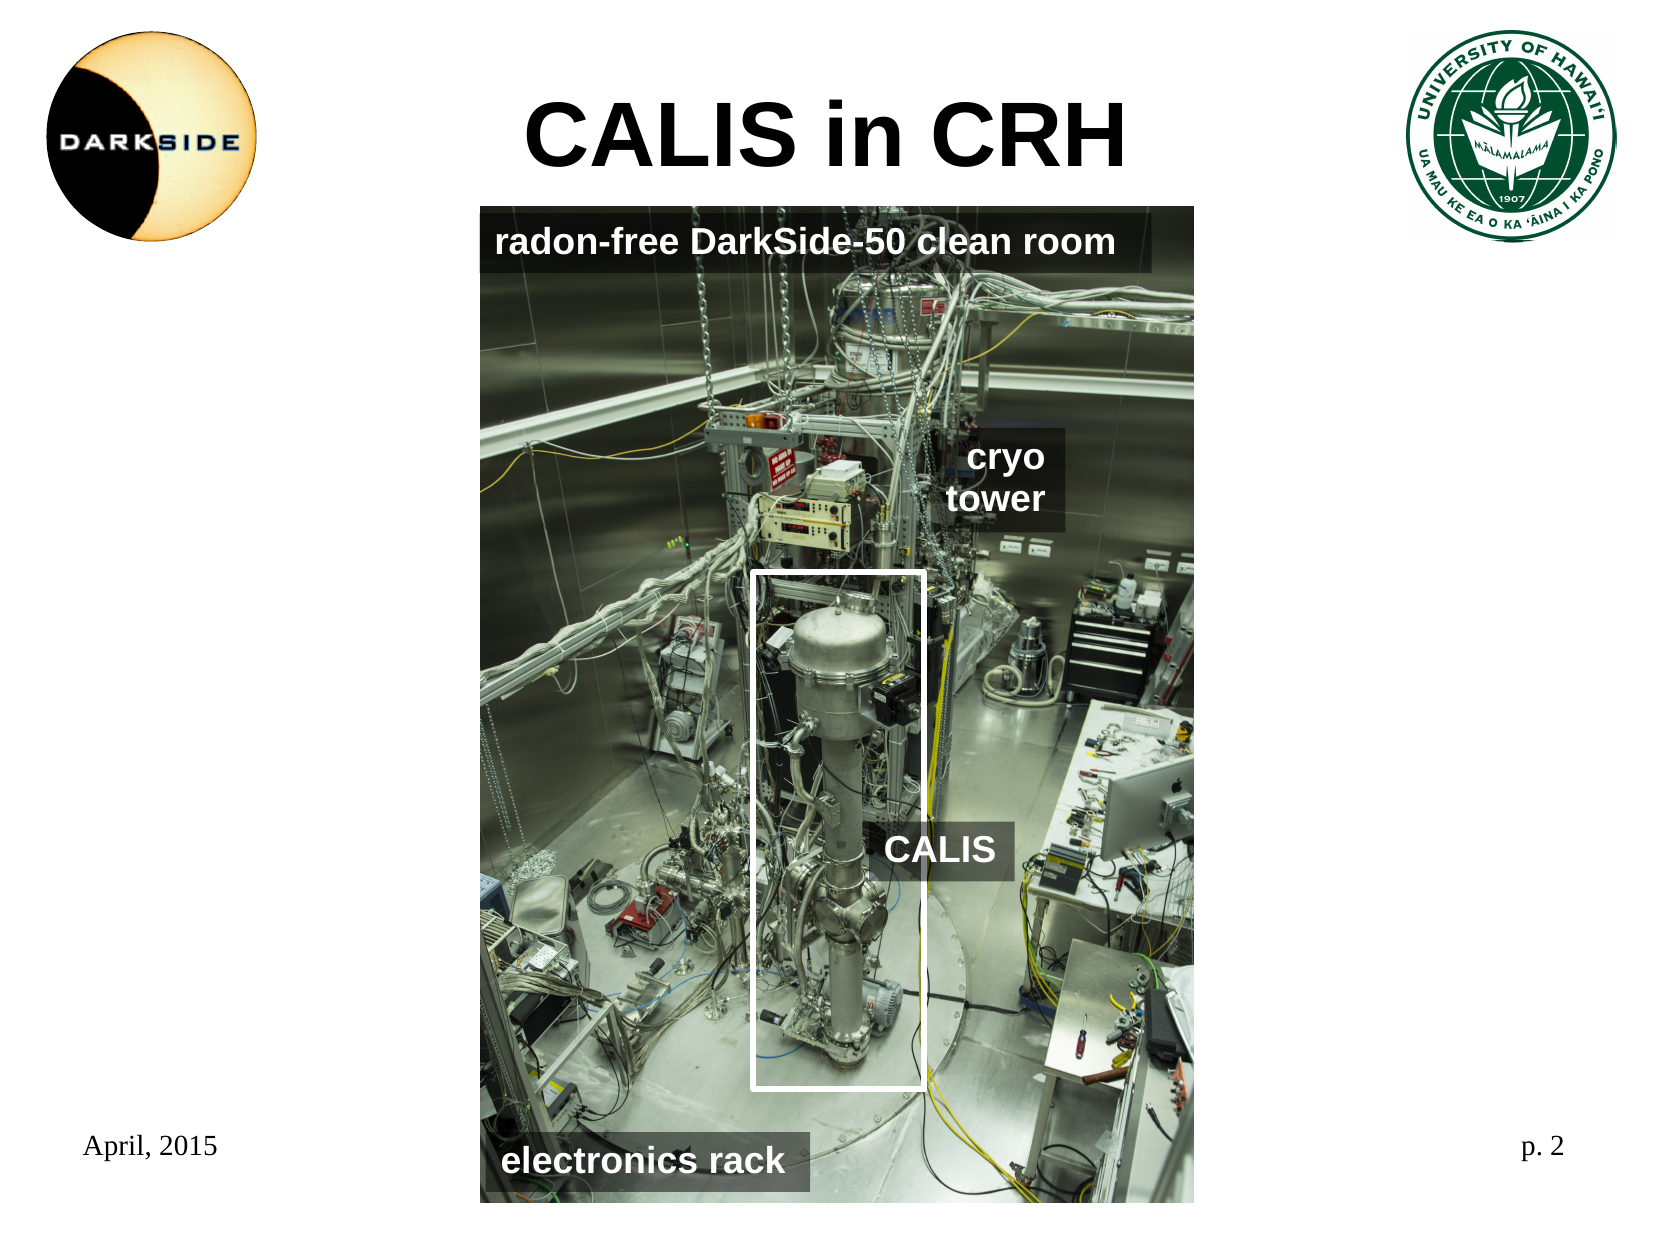

# CALIS in CRH
radon-free DarkSide-50 clean room
cryo
tower
CALIS
electronics rack
2